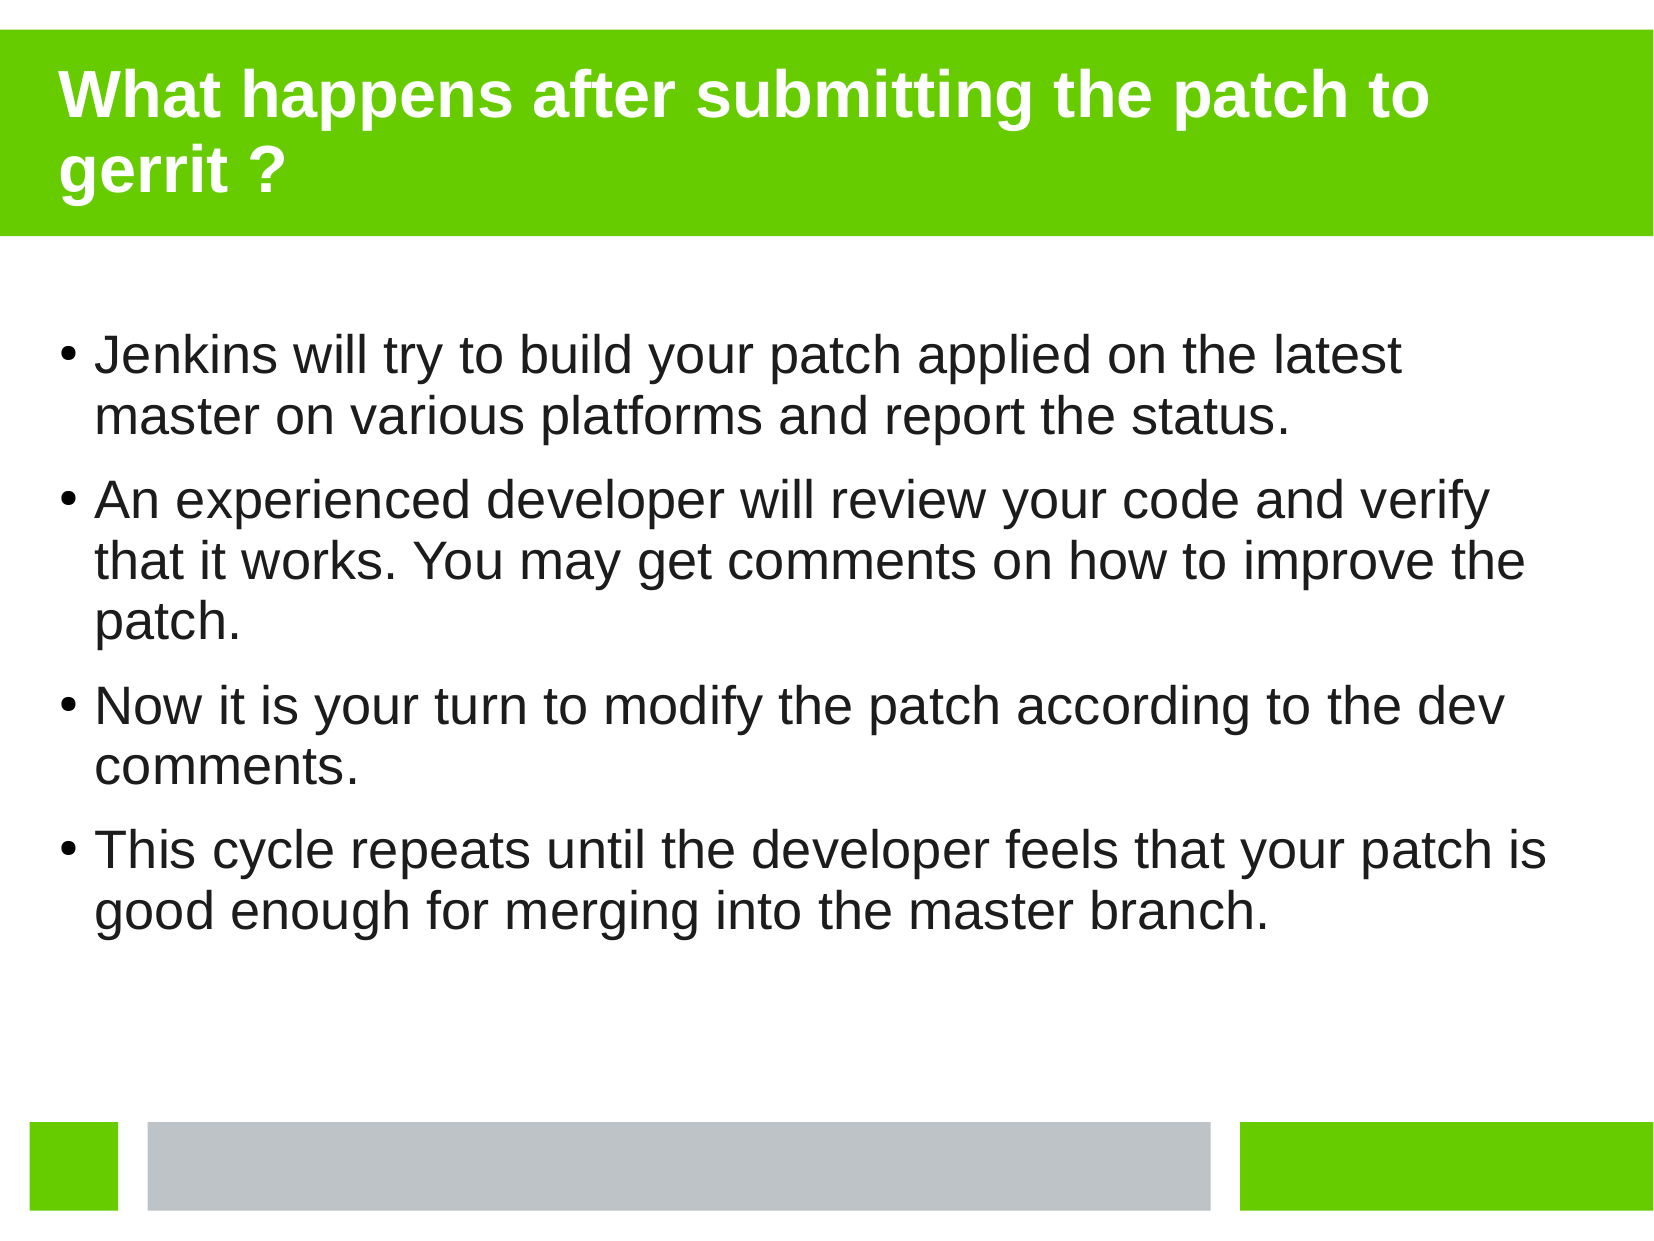

# What happens after submitting the patch to gerrit ?
Jenkins will try to build your patch applied on the latest master on various platforms and report the status.
An experienced developer will review your code and verify that it works. You may get comments on how to improve the patch.
Now it is your turn to modify the patch according to the dev comments.
This cycle repeats until the developer feels that your patch is good enough for merging into the master branch.